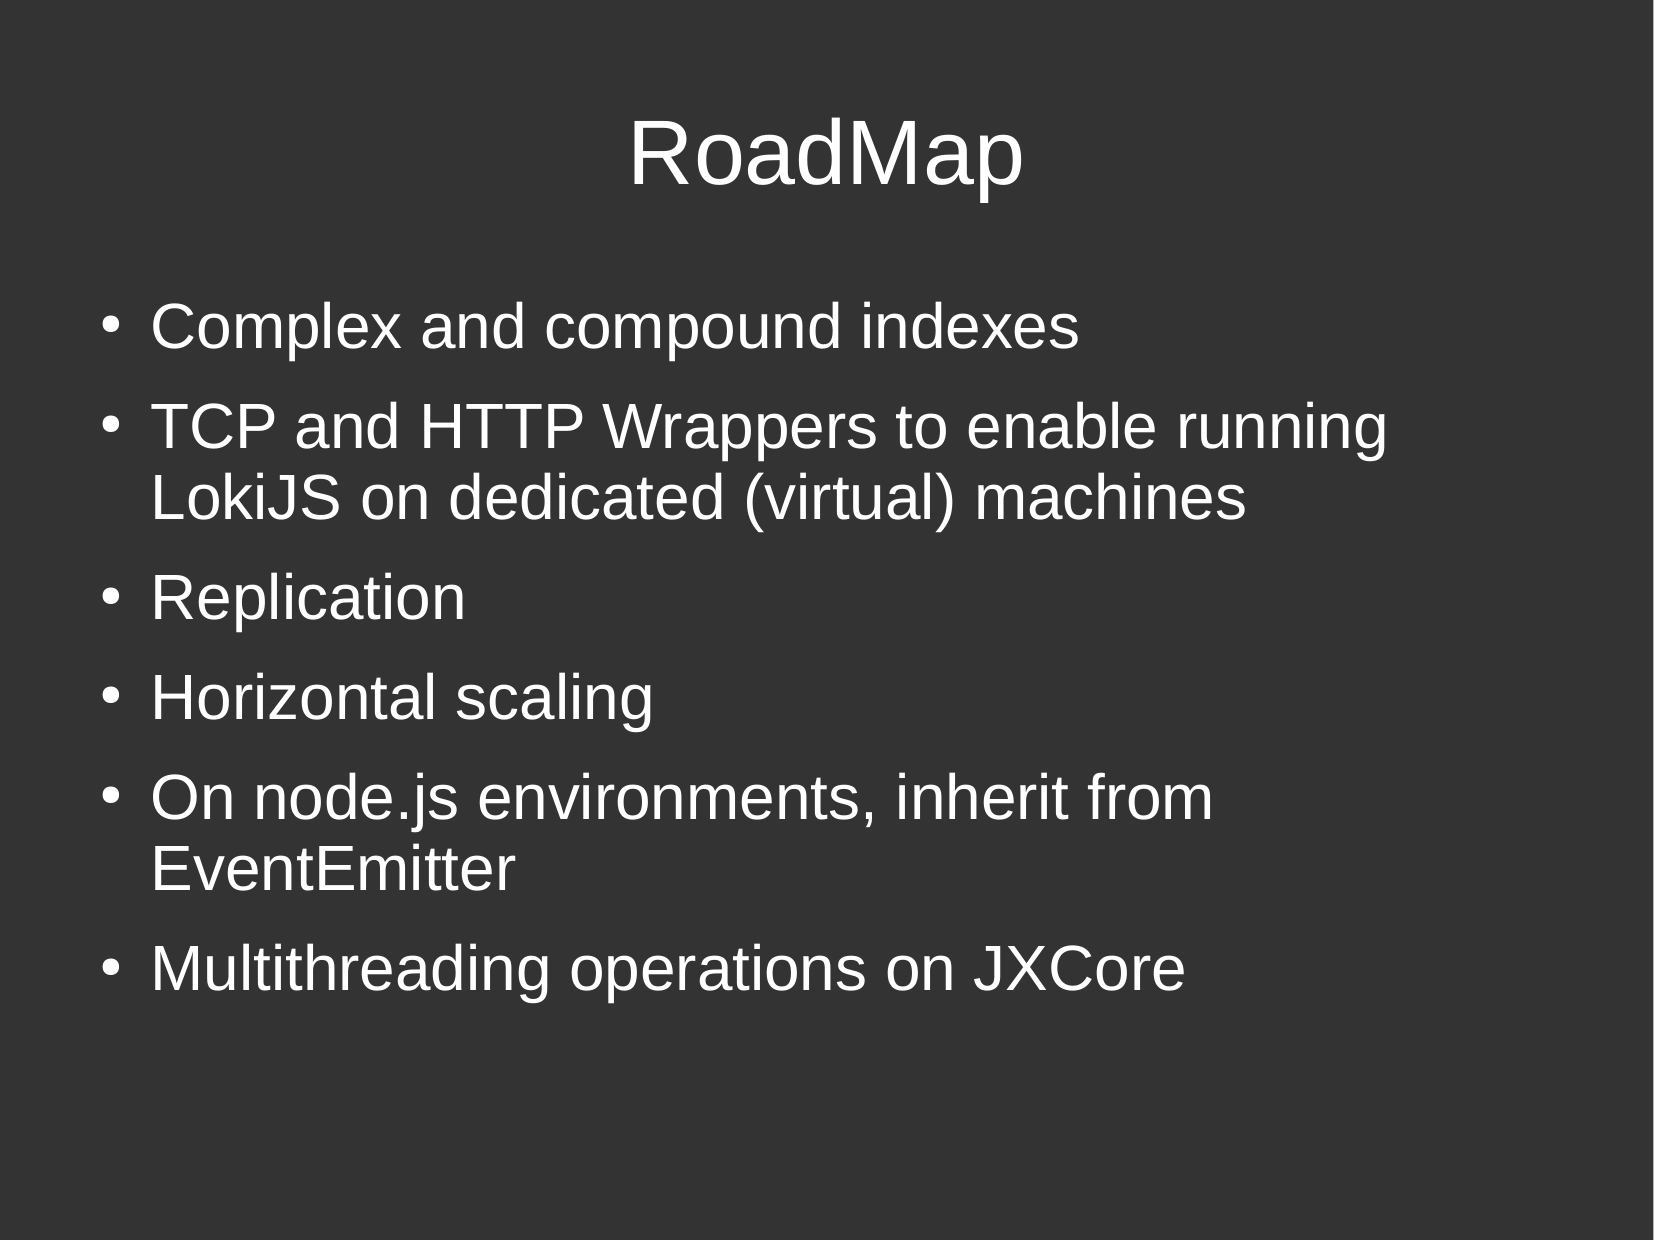

# RoadMap
Complex and compound indexes
TCP and HTTP Wrappers to enable running LokiJS on dedicated (virtual) machines
Replication
Horizontal scaling
On node.js environments, inherit from EventEmitter
Multithreading operations on JXCore